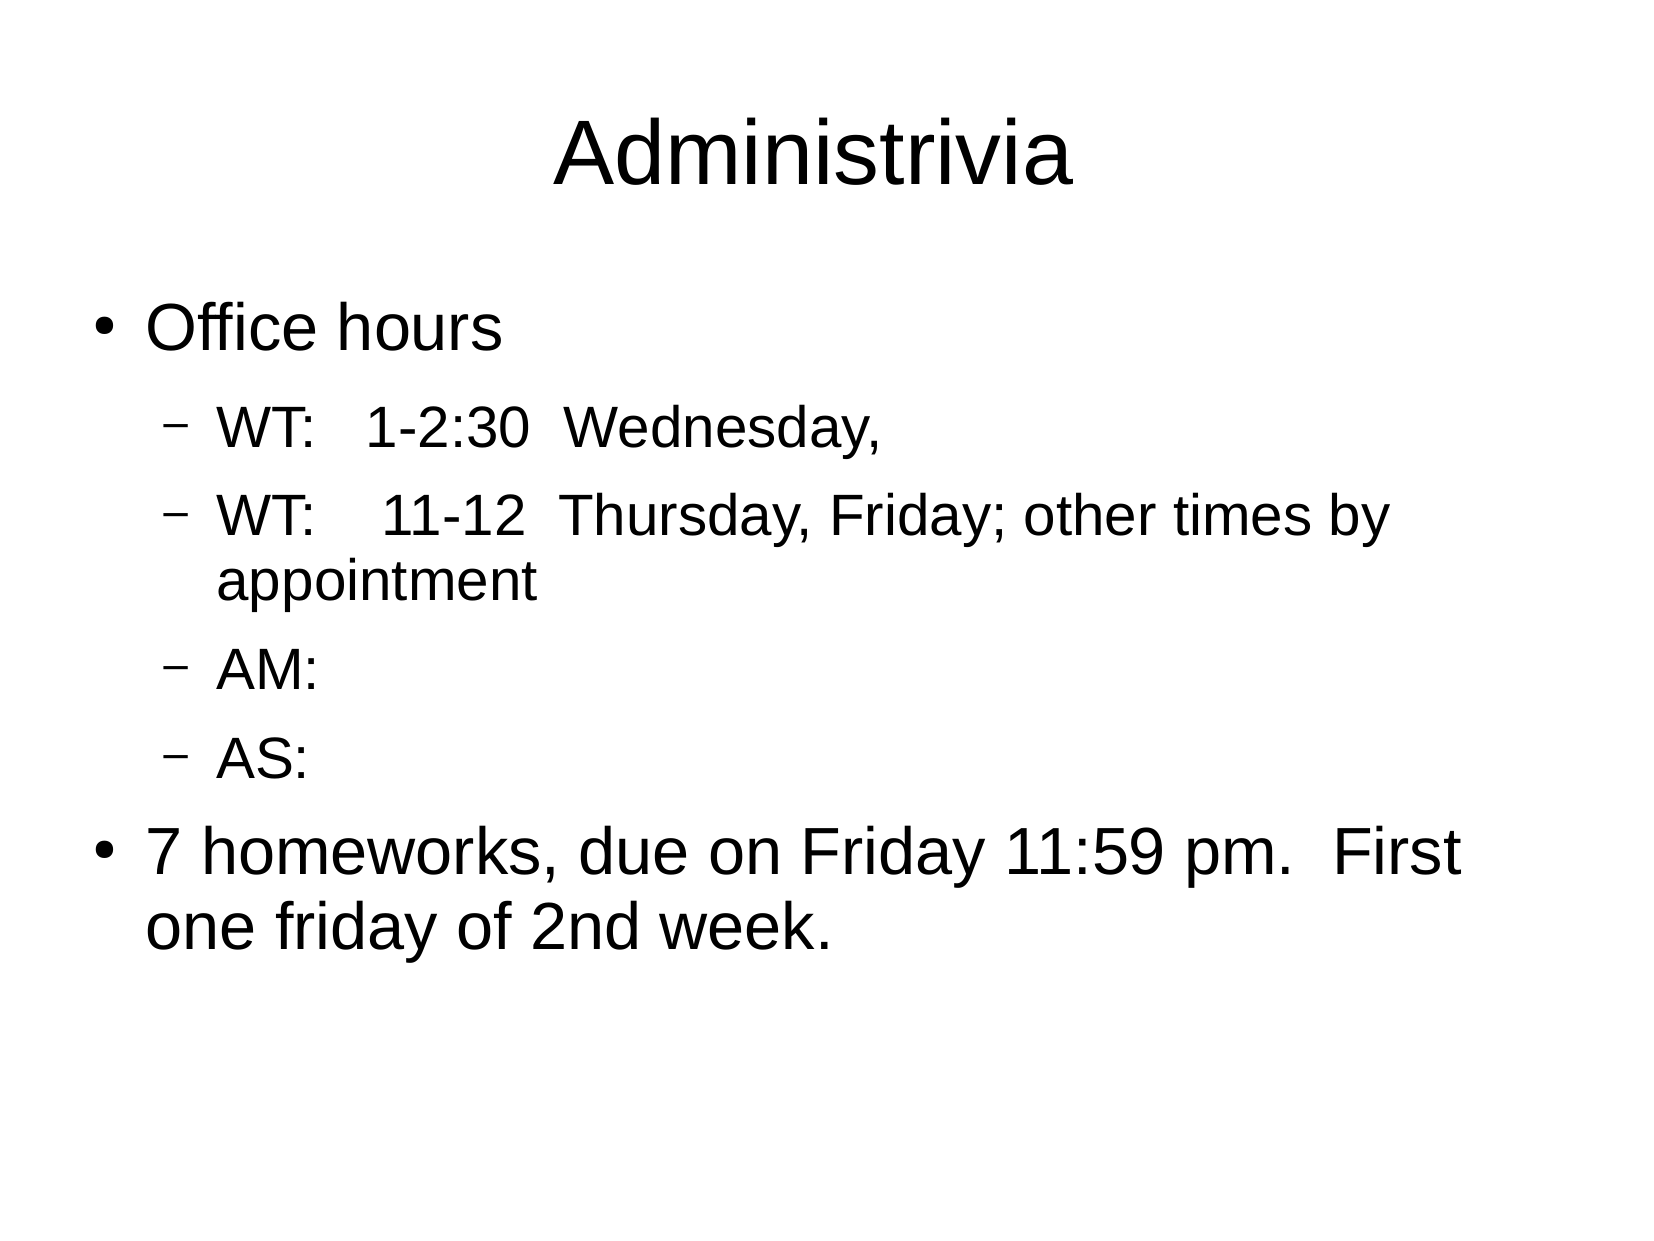

# Administrivia
Office hours
WT: 1-2:30 Wednesday,
WT: 11-12 Thursday, Friday; other times by appointment
AM:
AS:
7 homeworks, due on Friday 11:59 pm. First one friday of 2nd week.